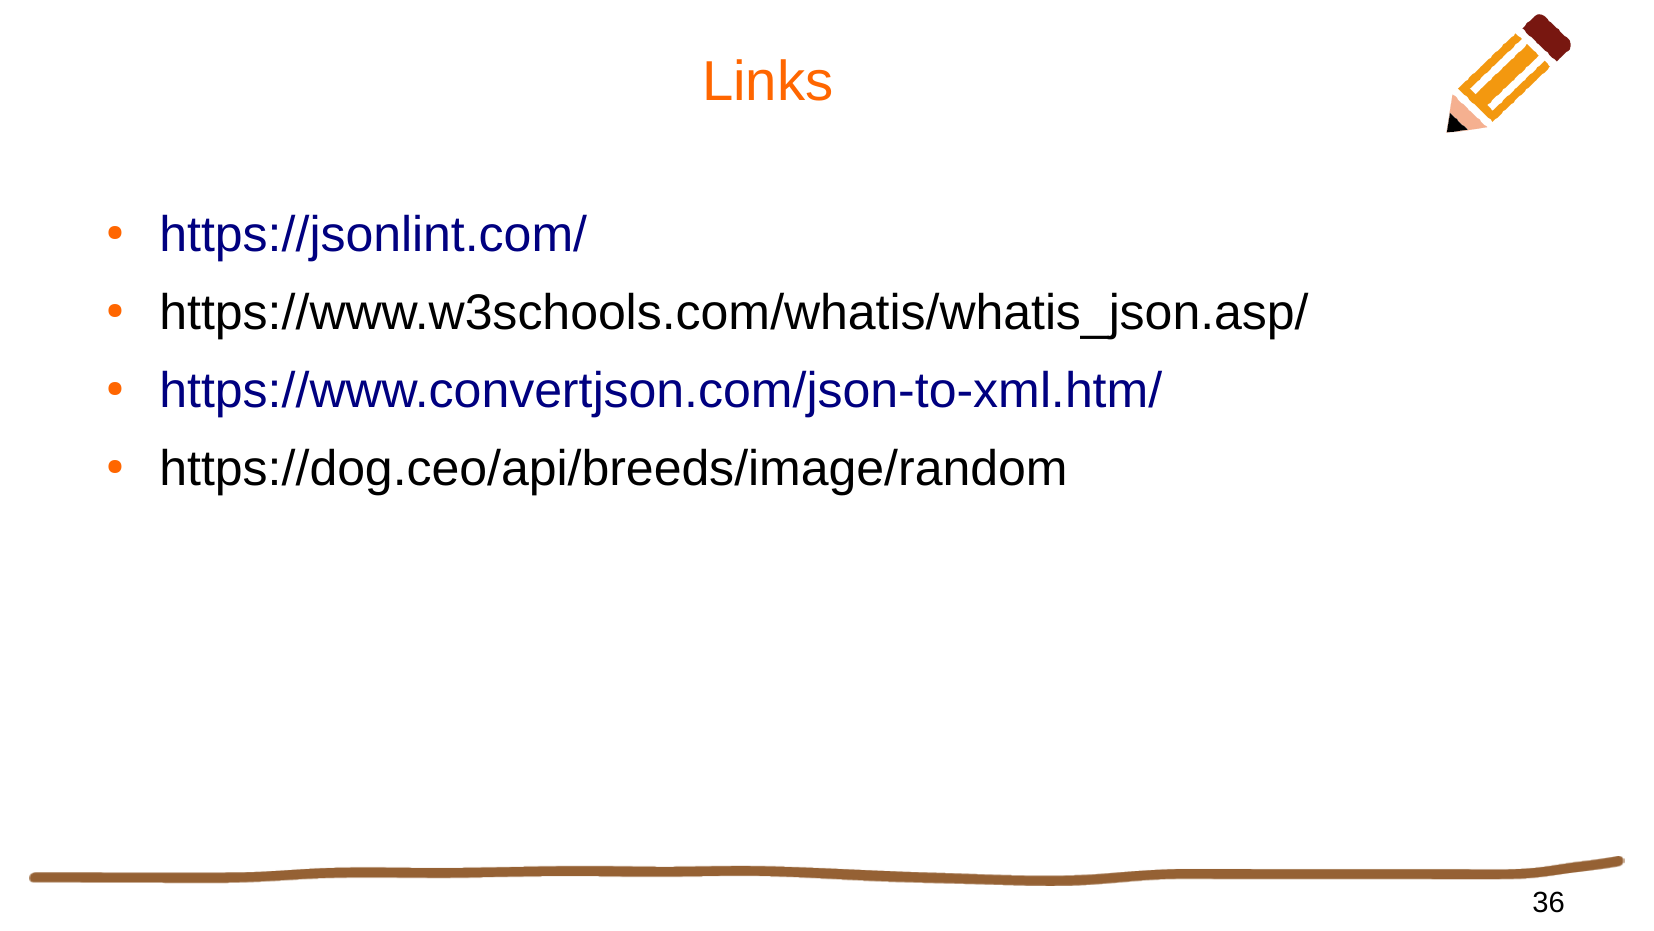

# Links
https://jsonlint.com/
https://www.w3schools.com/whatis/whatis_json.asp/
https://www.convertjson.com/json-to-xml.htm/
https://dog.ceo/api/breeds/image/random
36